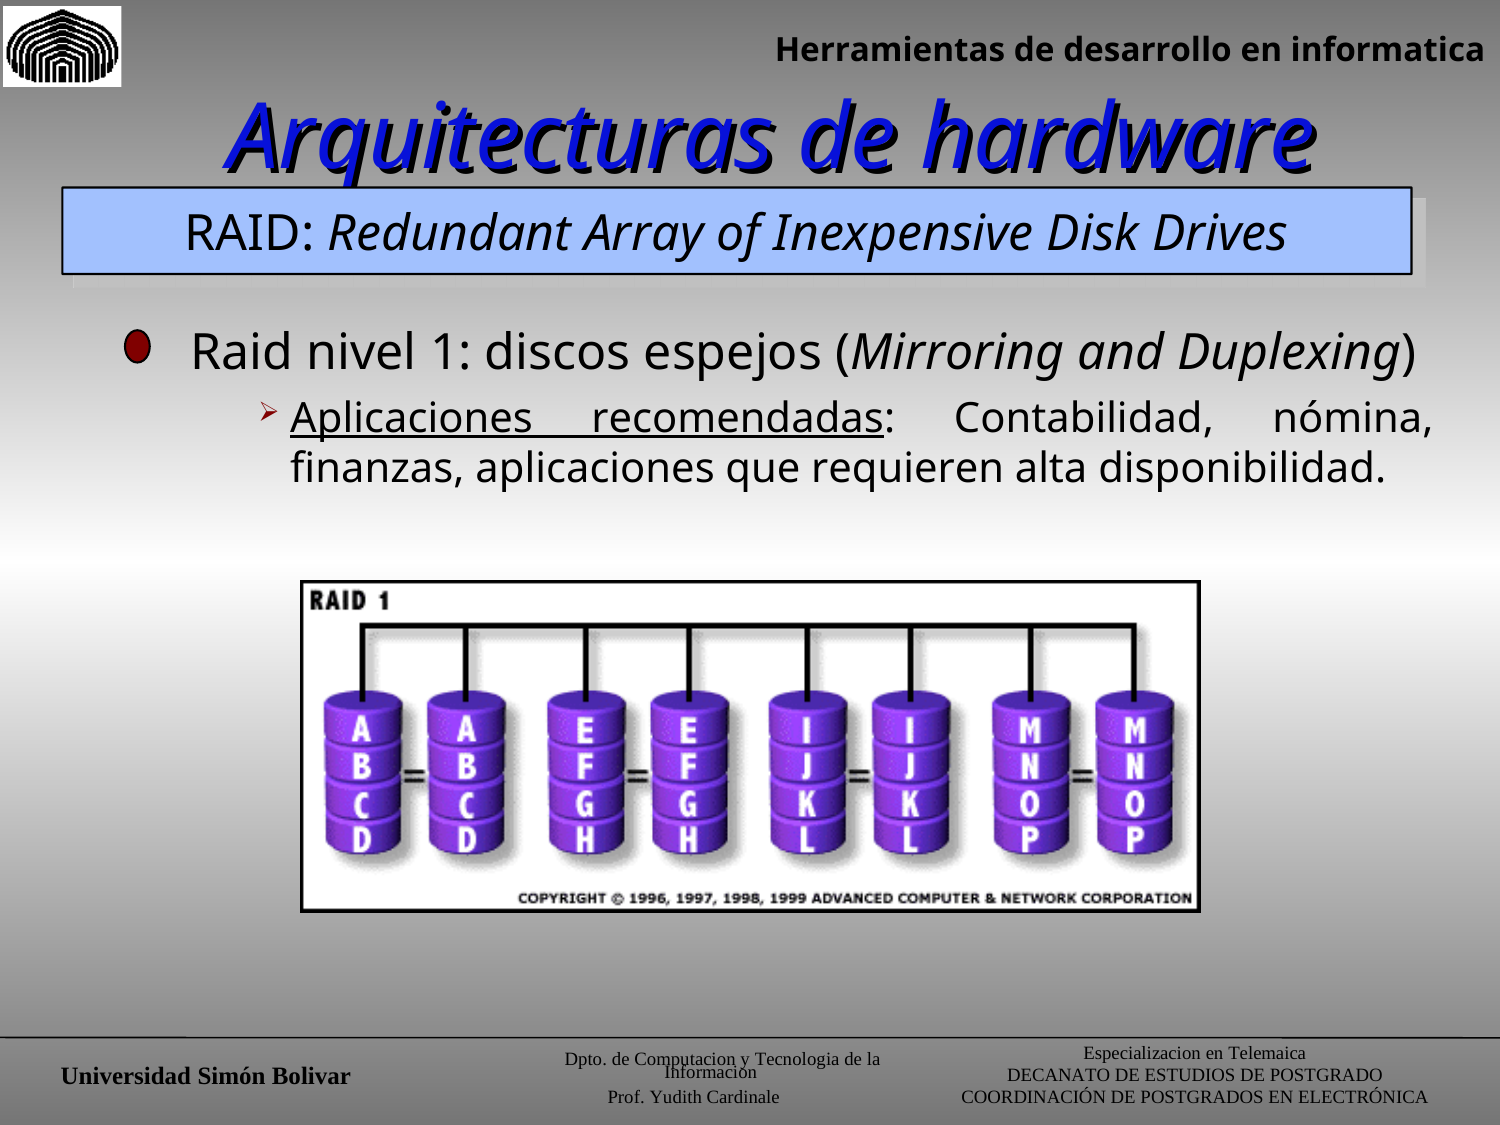

Arquitecturas de hardware
RAID: Redundant Array of Inexpensive Disk Drives
 Raid nivel 1: discos espejos (Mirroring and Duplexing)
Aplicaciones recomendadas: Contabilidad, nómina, finanzas, aplicaciones que requieren alta disponibilidad.